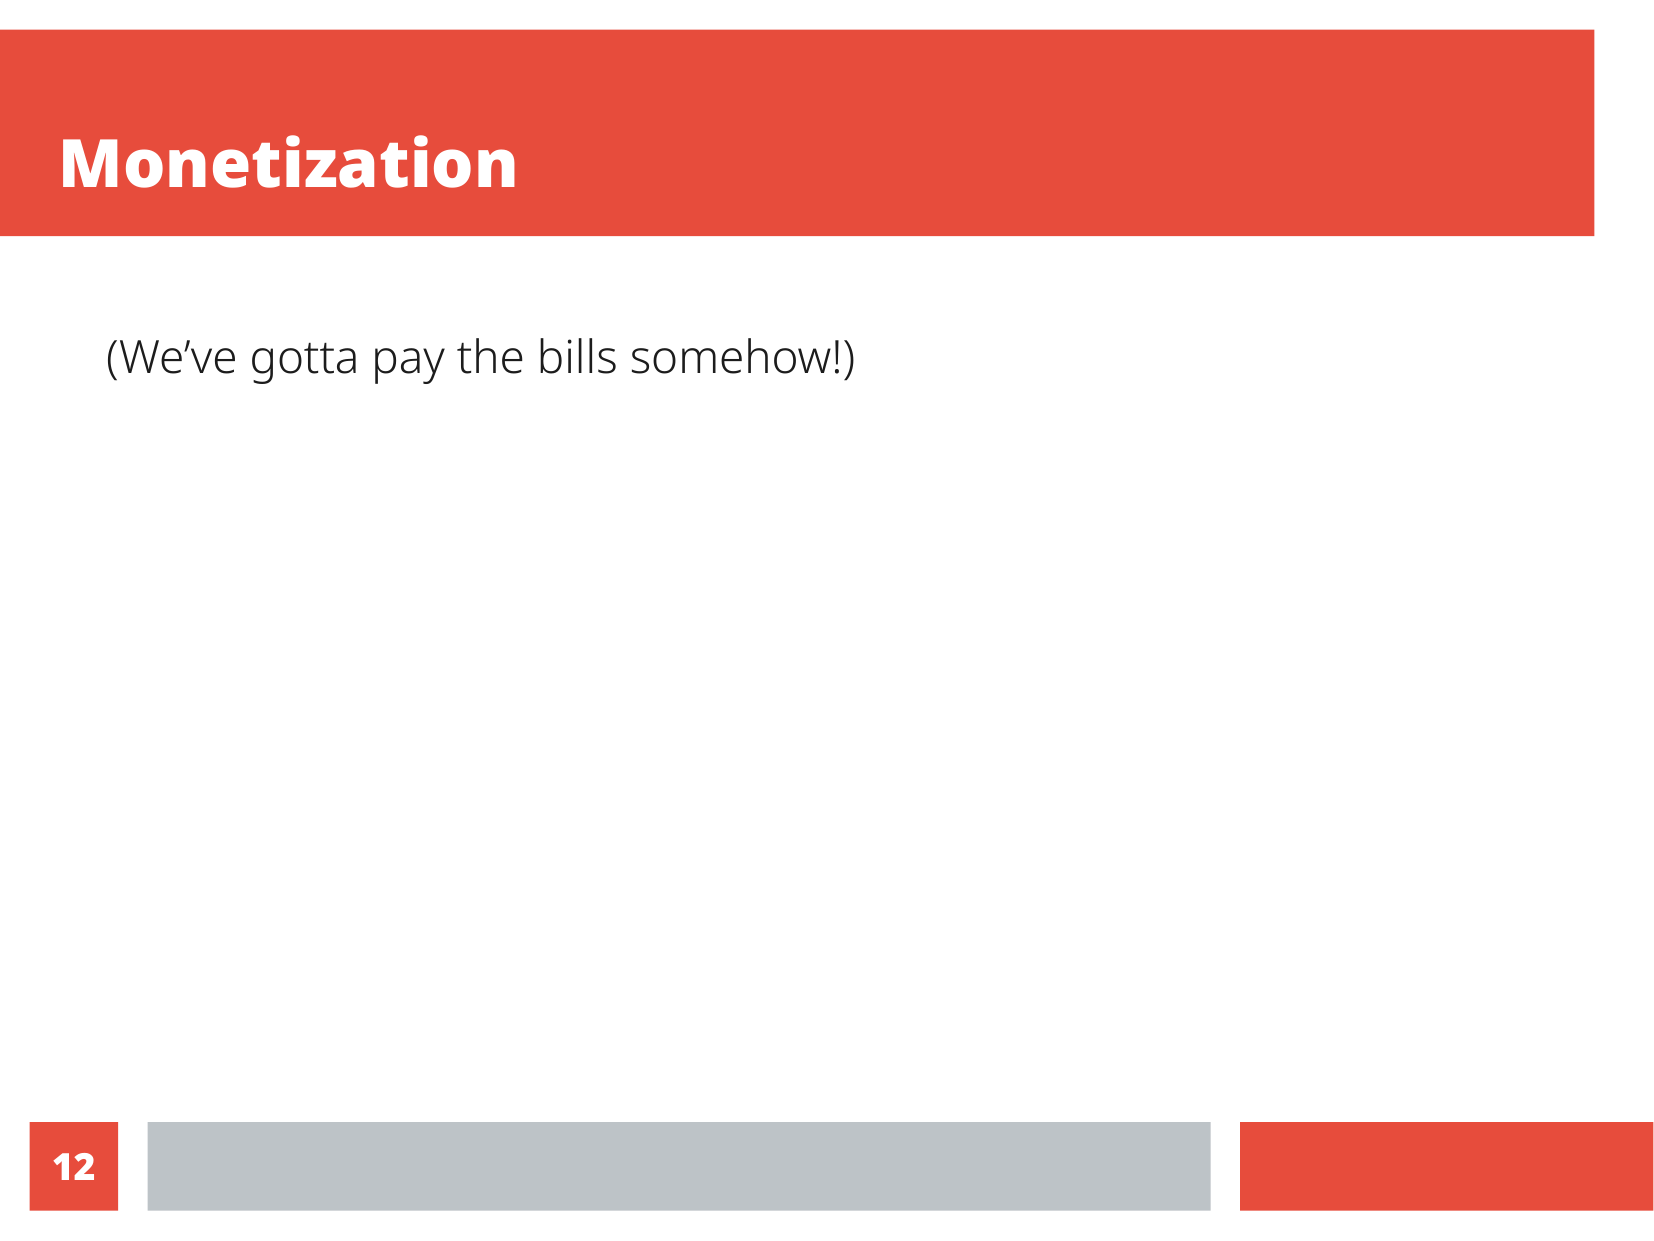

# Monetization
(We’ve gotta pay the bills somehow!)
12